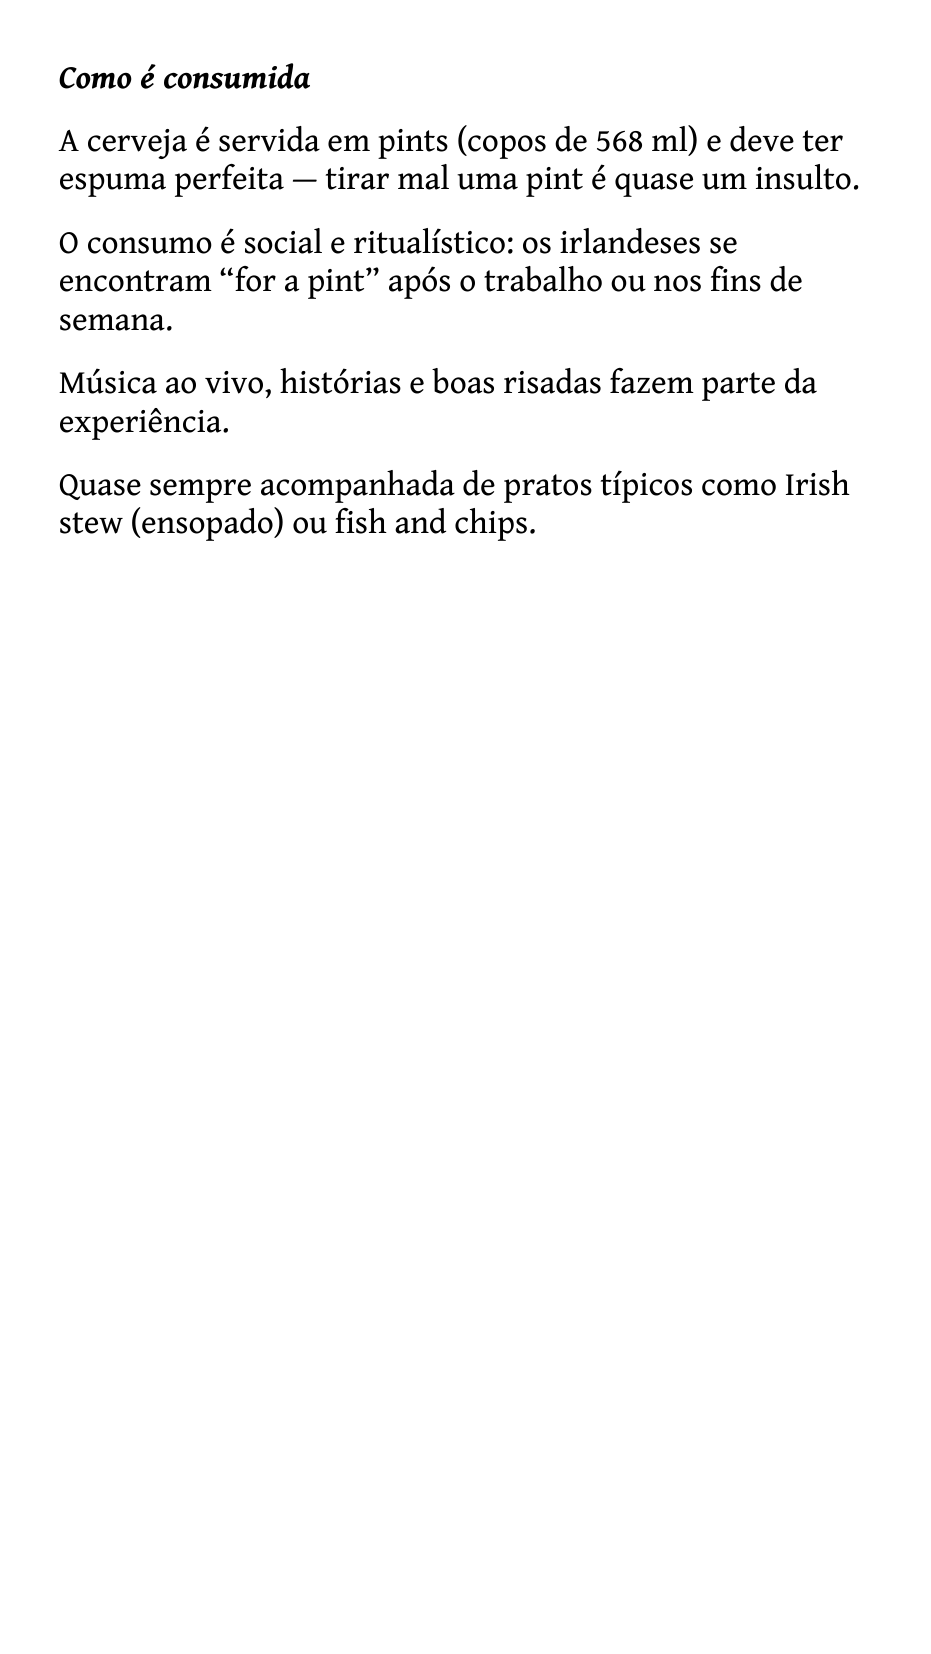

# Como é consumida
A cerveja é servida em pints (copos de 568 ml) e deve ter espuma perfeita — tirar mal uma pint é quase um insulto.
O consumo é social e ritualístico: os irlandeses se encontram “for a pint” após o trabalho ou nos fins de semana.
Música ao vivo, histórias e boas risadas fazem parte da experiência.
Quase sempre acompanhada de pratos típicos como Irish stew (ensopado) ou fish and chips.